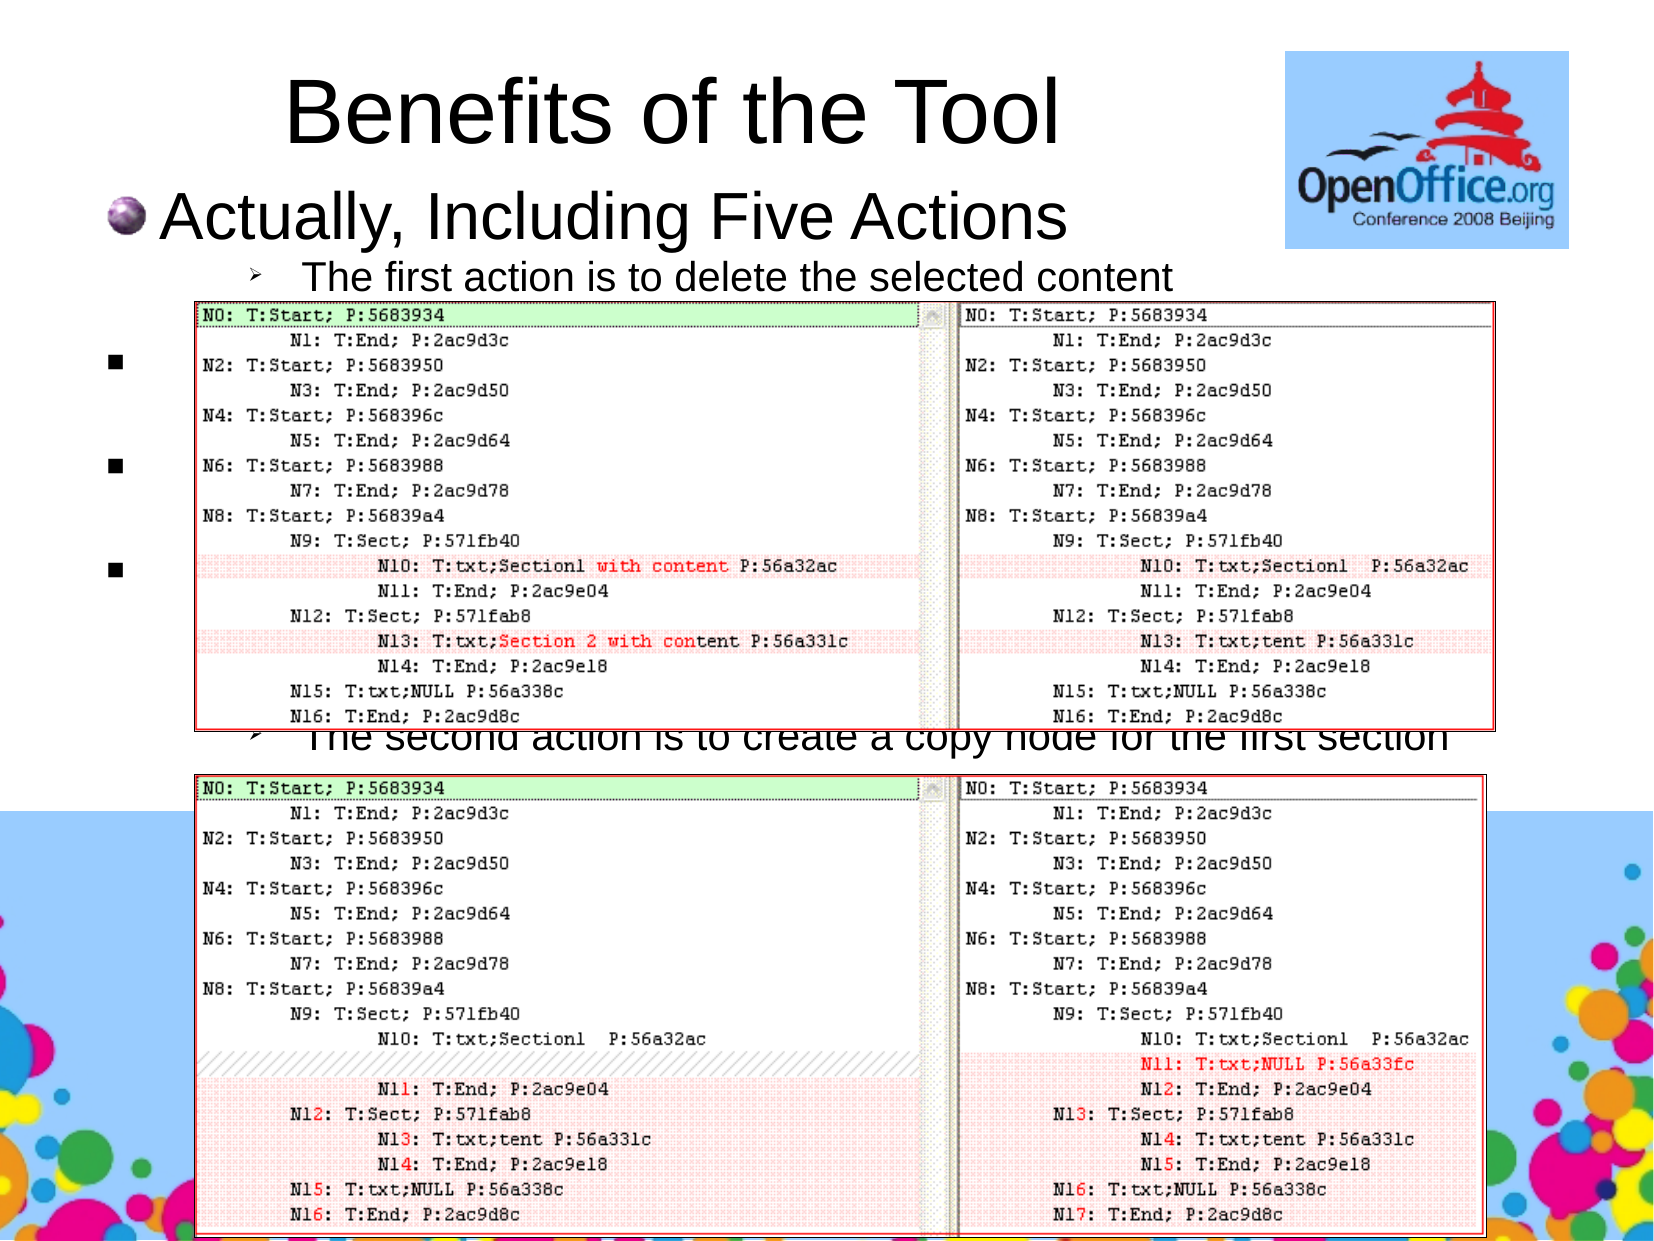

# Benefits of the Tool
Actually, Including Five Actions
The first action is to delete the selected content
The second action is to create a copy node for the first section